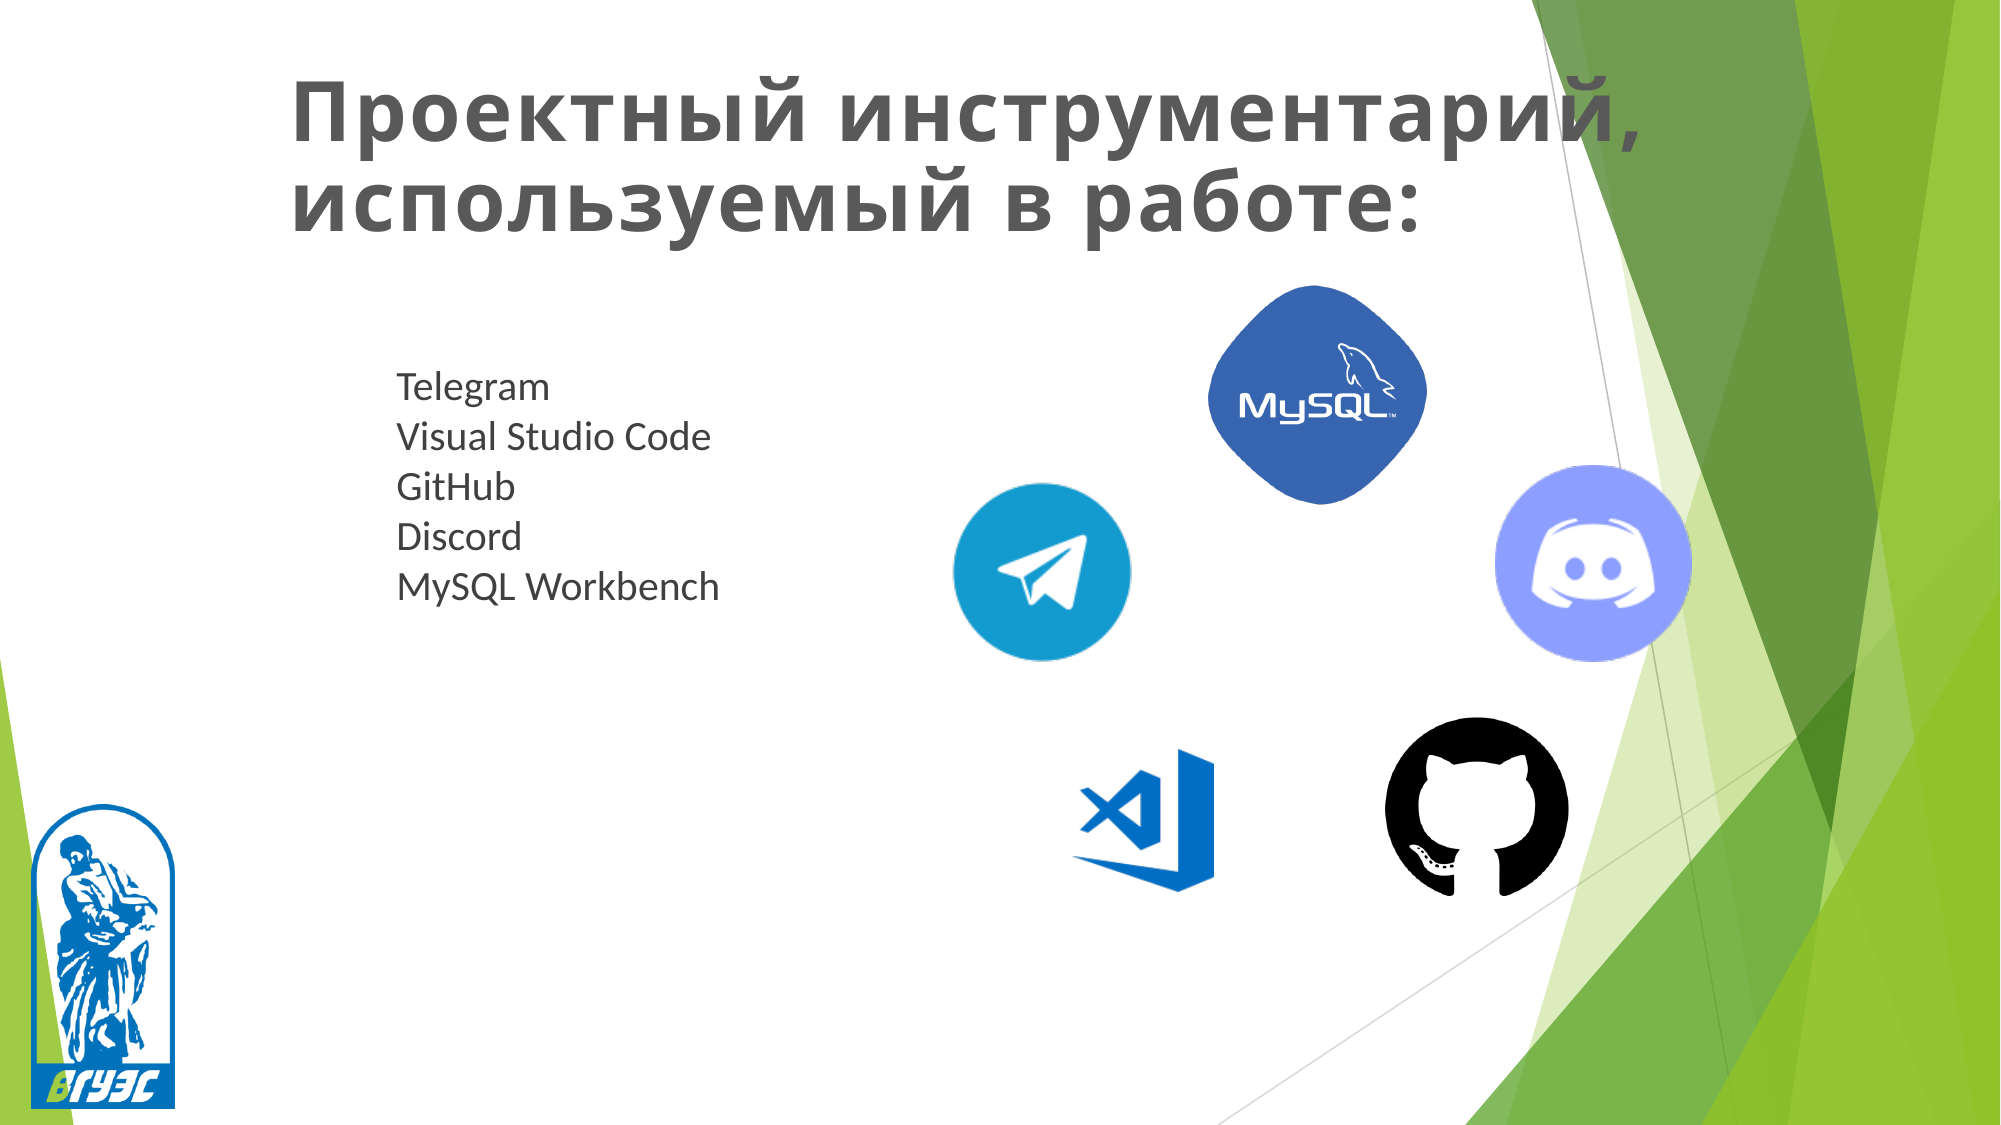

Проектный инструментарий, используемый в работе:
Telegram
Visual Studio Code
GitHub
Discord
MySQL Workbench